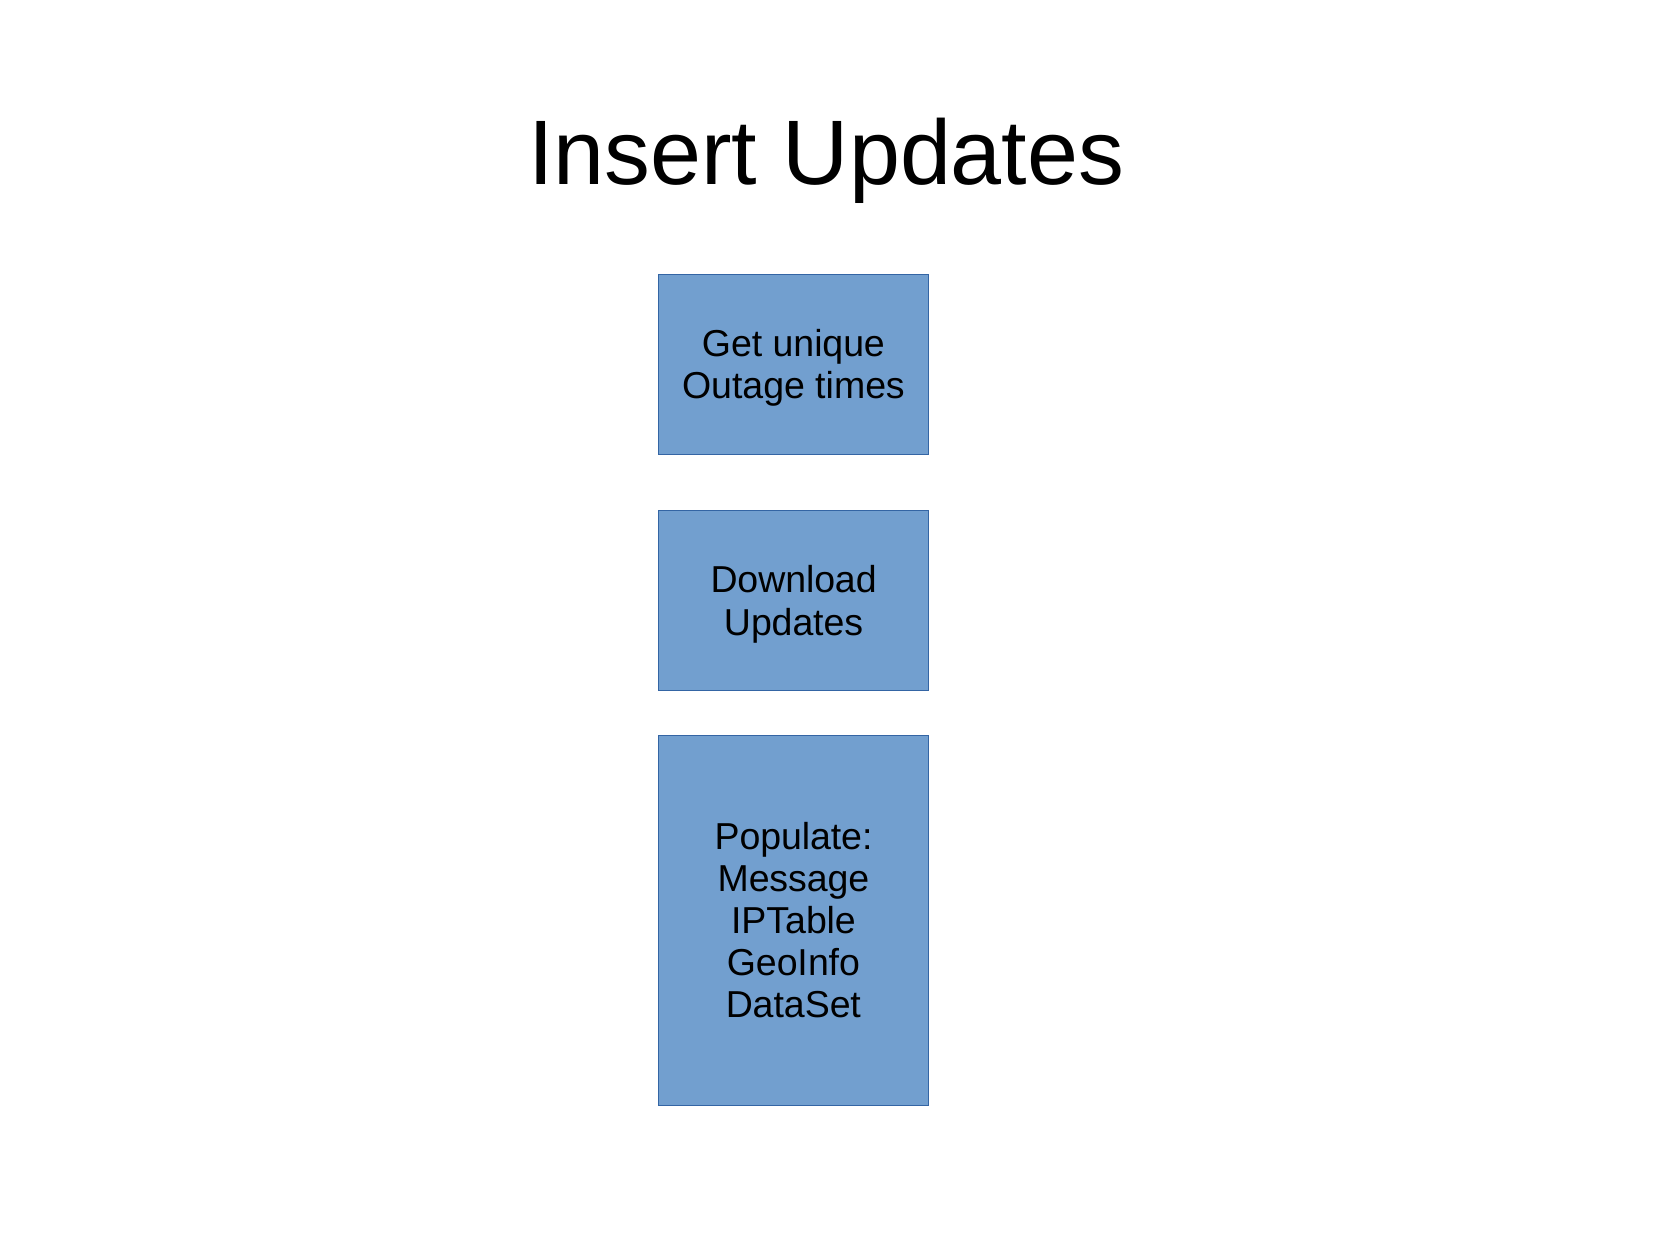

# Insert Updates
Get unique
Outage times
Download
Updates
Populate:
Message
IPTable
GeoInfo
DataSet